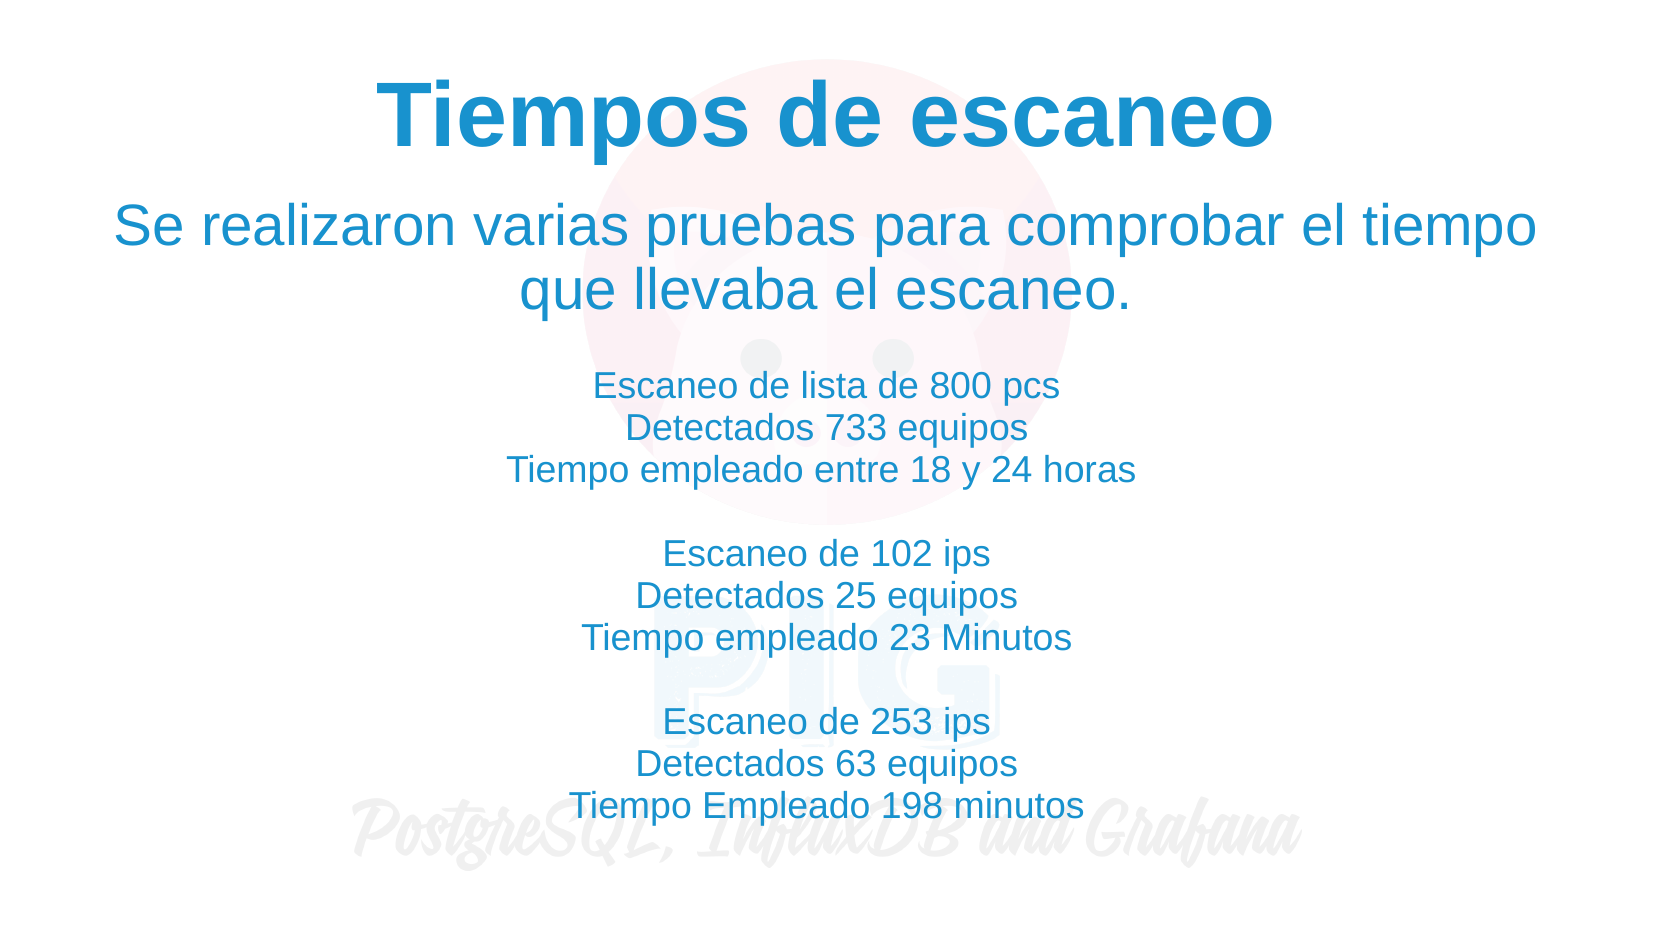

# Tiempos de escaneo
Se realizaron varias pruebas para comprobar el tiempo que llevaba el escaneo.
Escaneo de lista de 800 pcs
Detectados 733 equipos
Tiempo empleado entre 18 y 24 horas
Escaneo de 102 ips
Detectados 25 equipos
Tiempo empleado 23 Minutos
Escaneo de 253 ips
Detectados 63 equipos
Tiempo Empleado 198 minutos